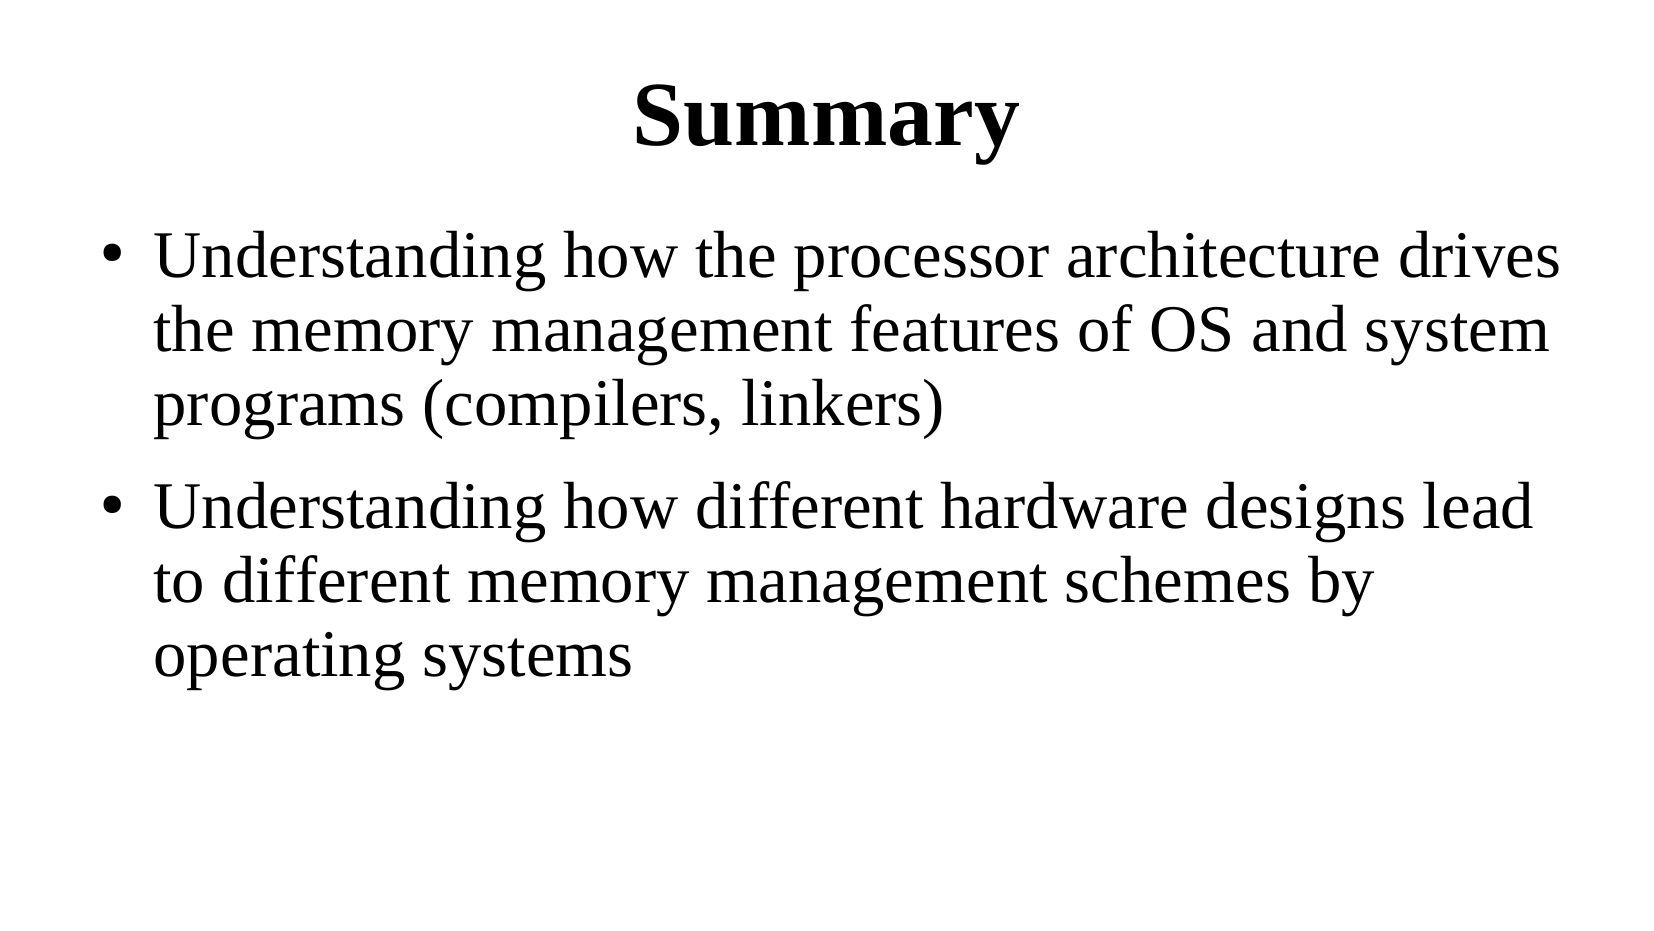

# Summary
Understanding how the processor architecture drives the memory management features of OS and system programs (compilers, linkers)
Understanding how different hardware designs lead to different memory management schemes by operating systems